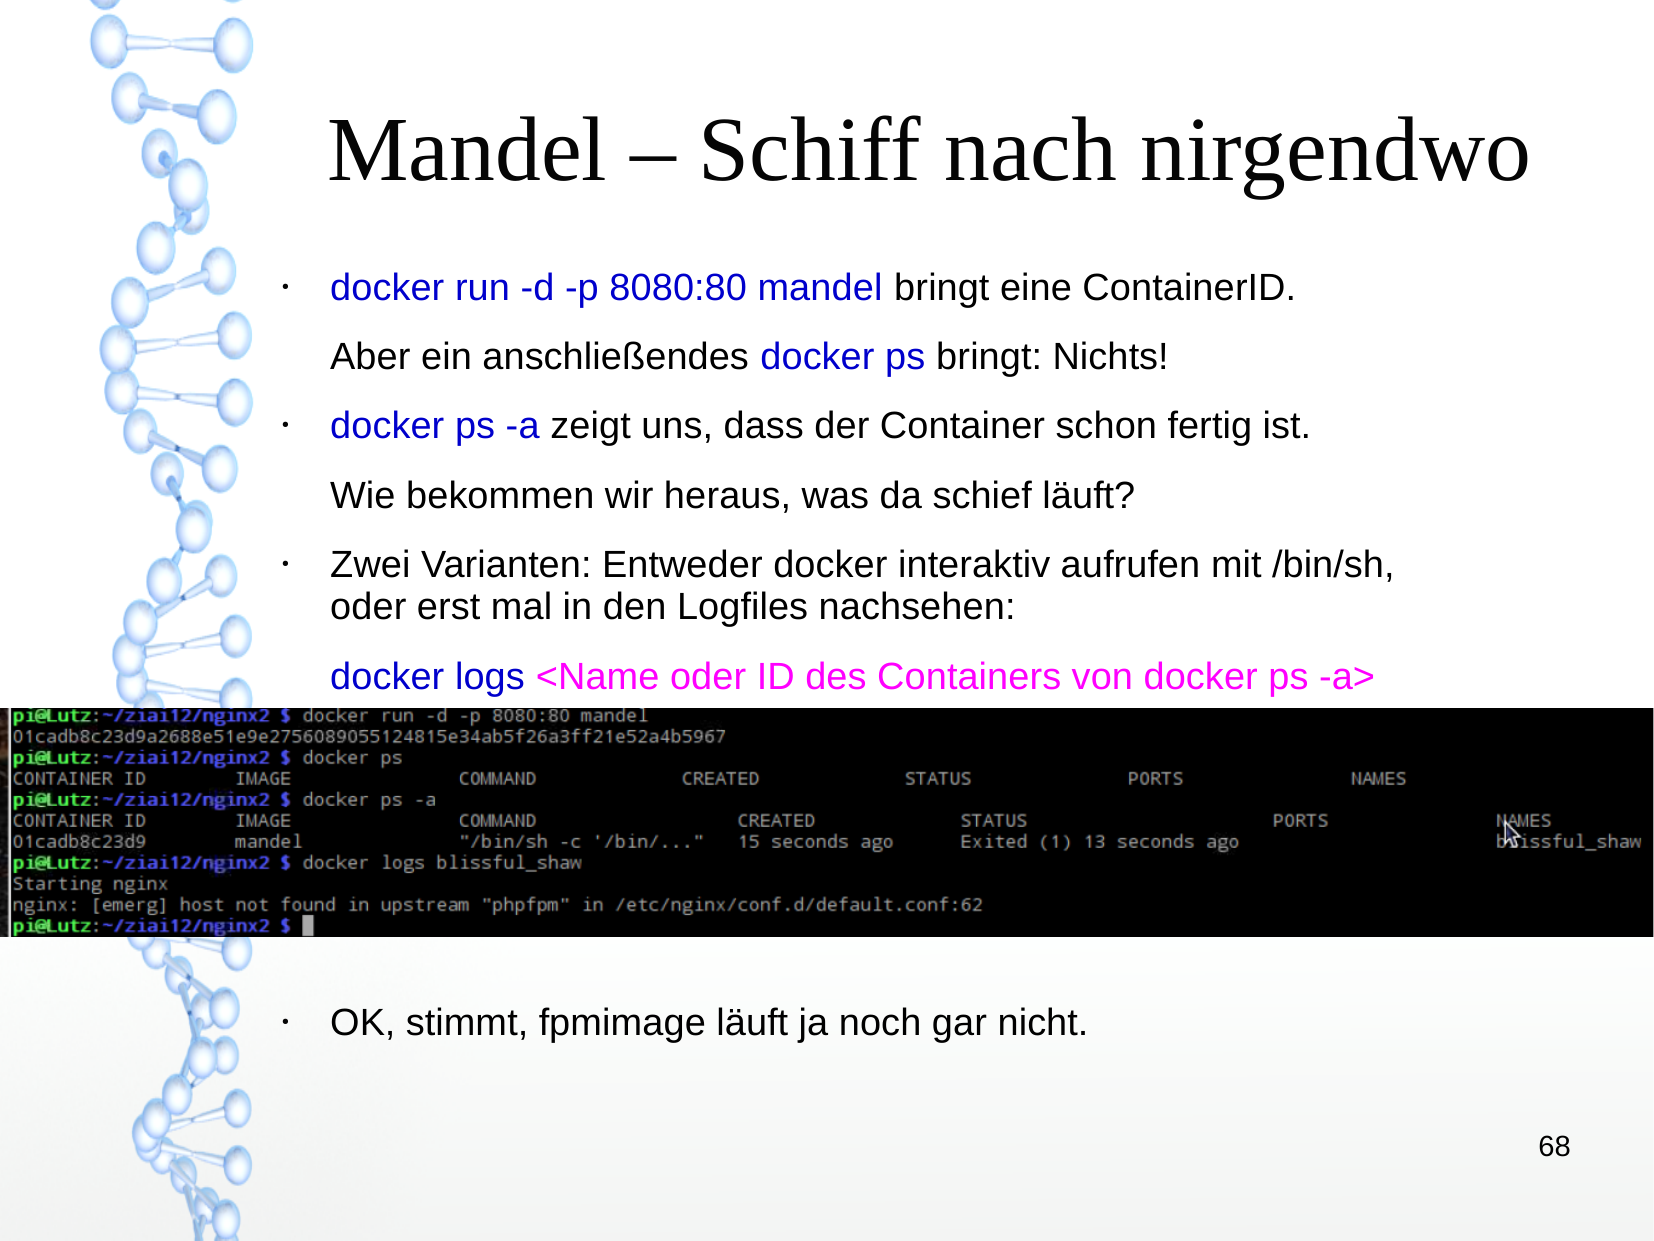

# Mandel – Schiff nach nirgendwo
docker run -d -p 8080:80 mandel bringt eine ContainerID.
Aber ein anschließendes docker ps bringt: Nichts!
docker ps -a zeigt uns, dass der Container schon fertig ist.
Wie bekommen wir heraus, was da schief läuft?
Zwei Varianten: Entweder docker interaktiv aufrufen mit /bin/sh,
oder erst mal in den Logfiles nachsehen:
docker logs <Name oder ID des Containers von docker ps -a>
OK, stimmt, fpmimage läuft ja noch gar nicht.
68